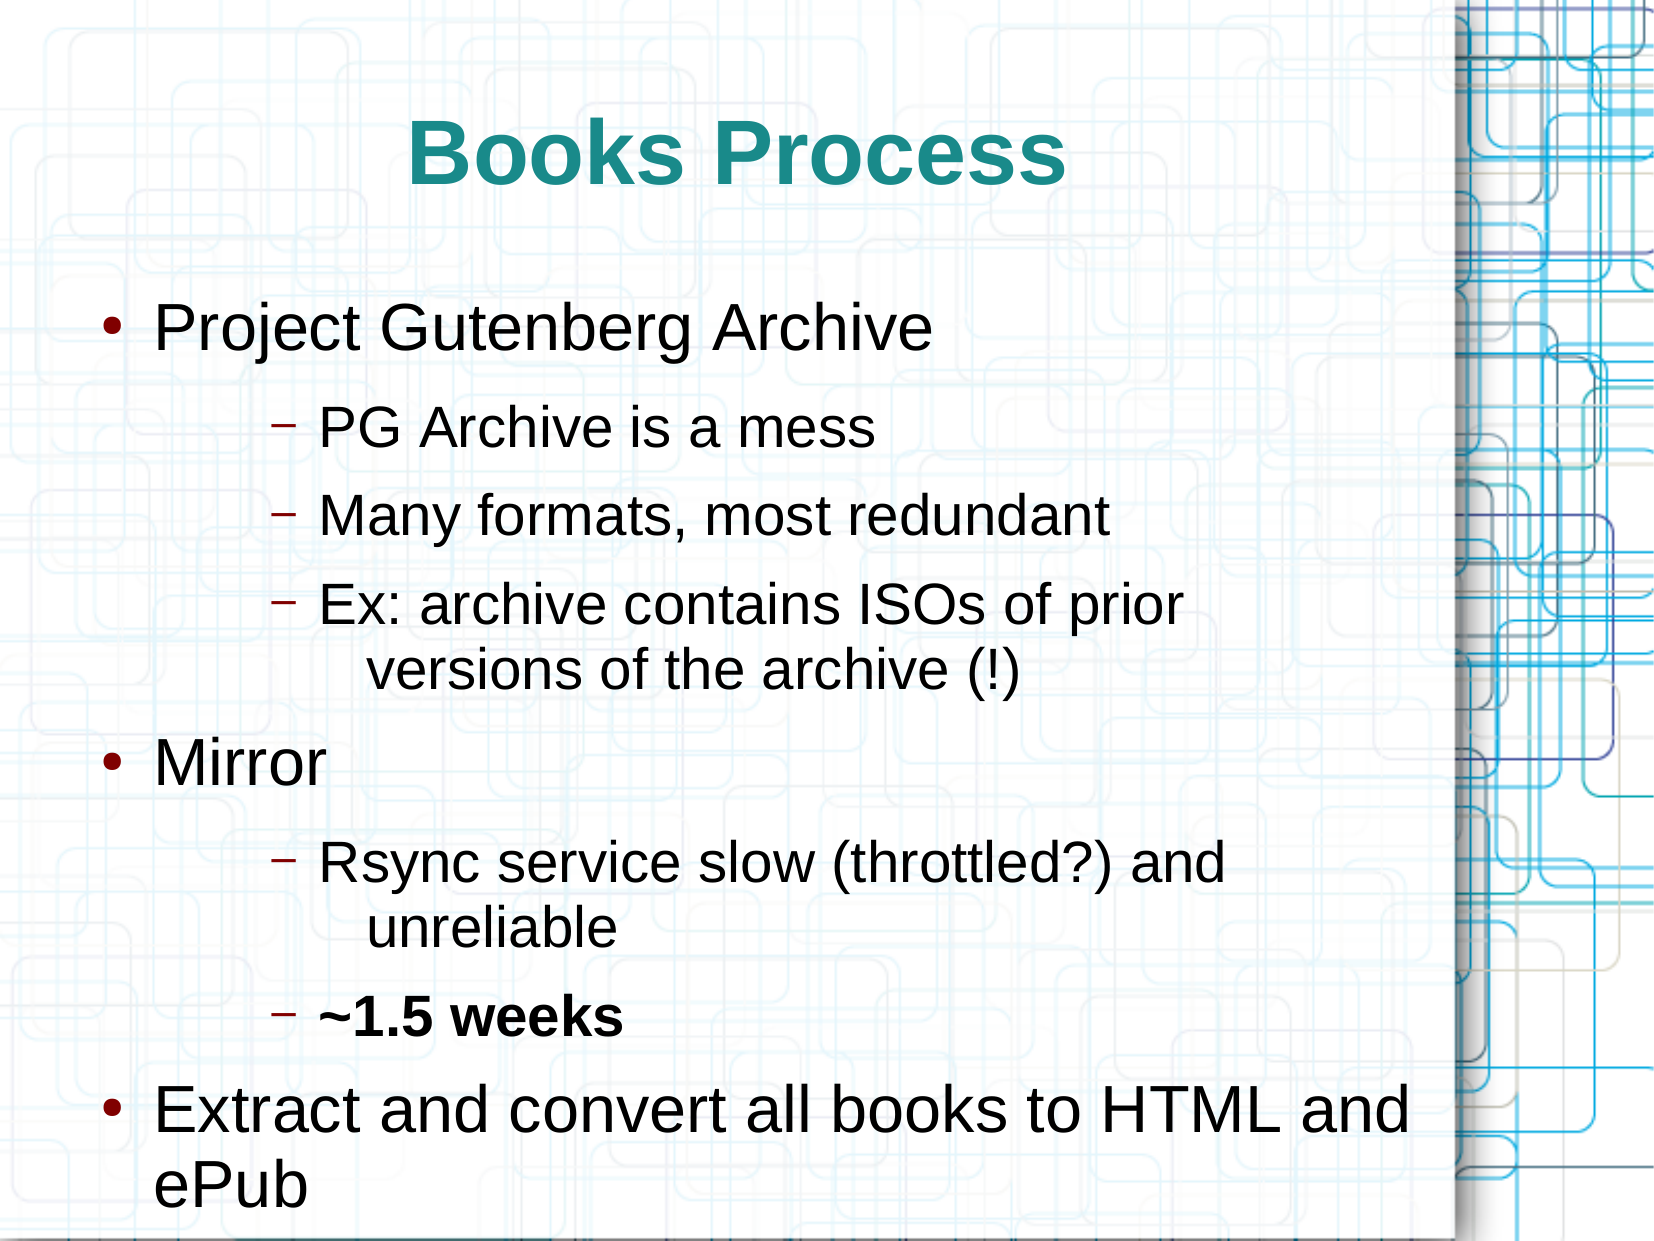

# Books Process
Project Gutenberg Archive
PG Archive is a mess
Many formats, most redundant
Ex: archive contains ISOs of prior versions of the archive (!)
Mirror
Rsync service slow (throttled?) and unreliable
~1.5 weeks
Extract and convert all books to HTML and ePub